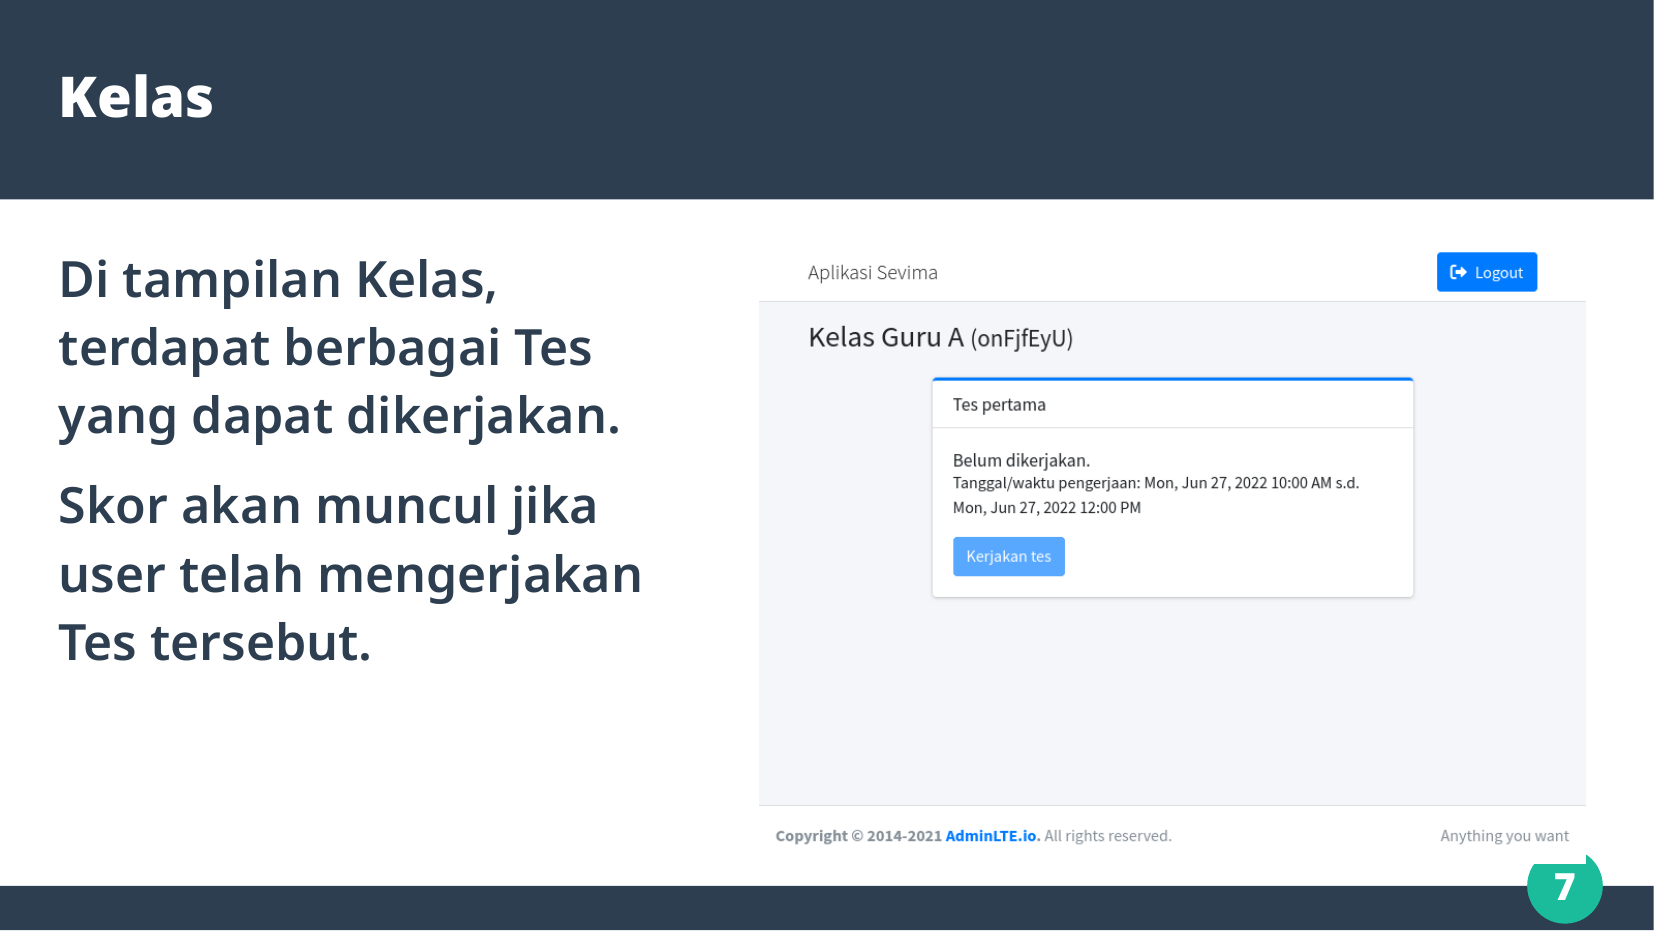

# Kelas
Di tampilan Kelas, terdapat berbagai Tes yang dapat dikerjakan.
Skor akan muncul jika user telah mengerjakan Tes tersebut.